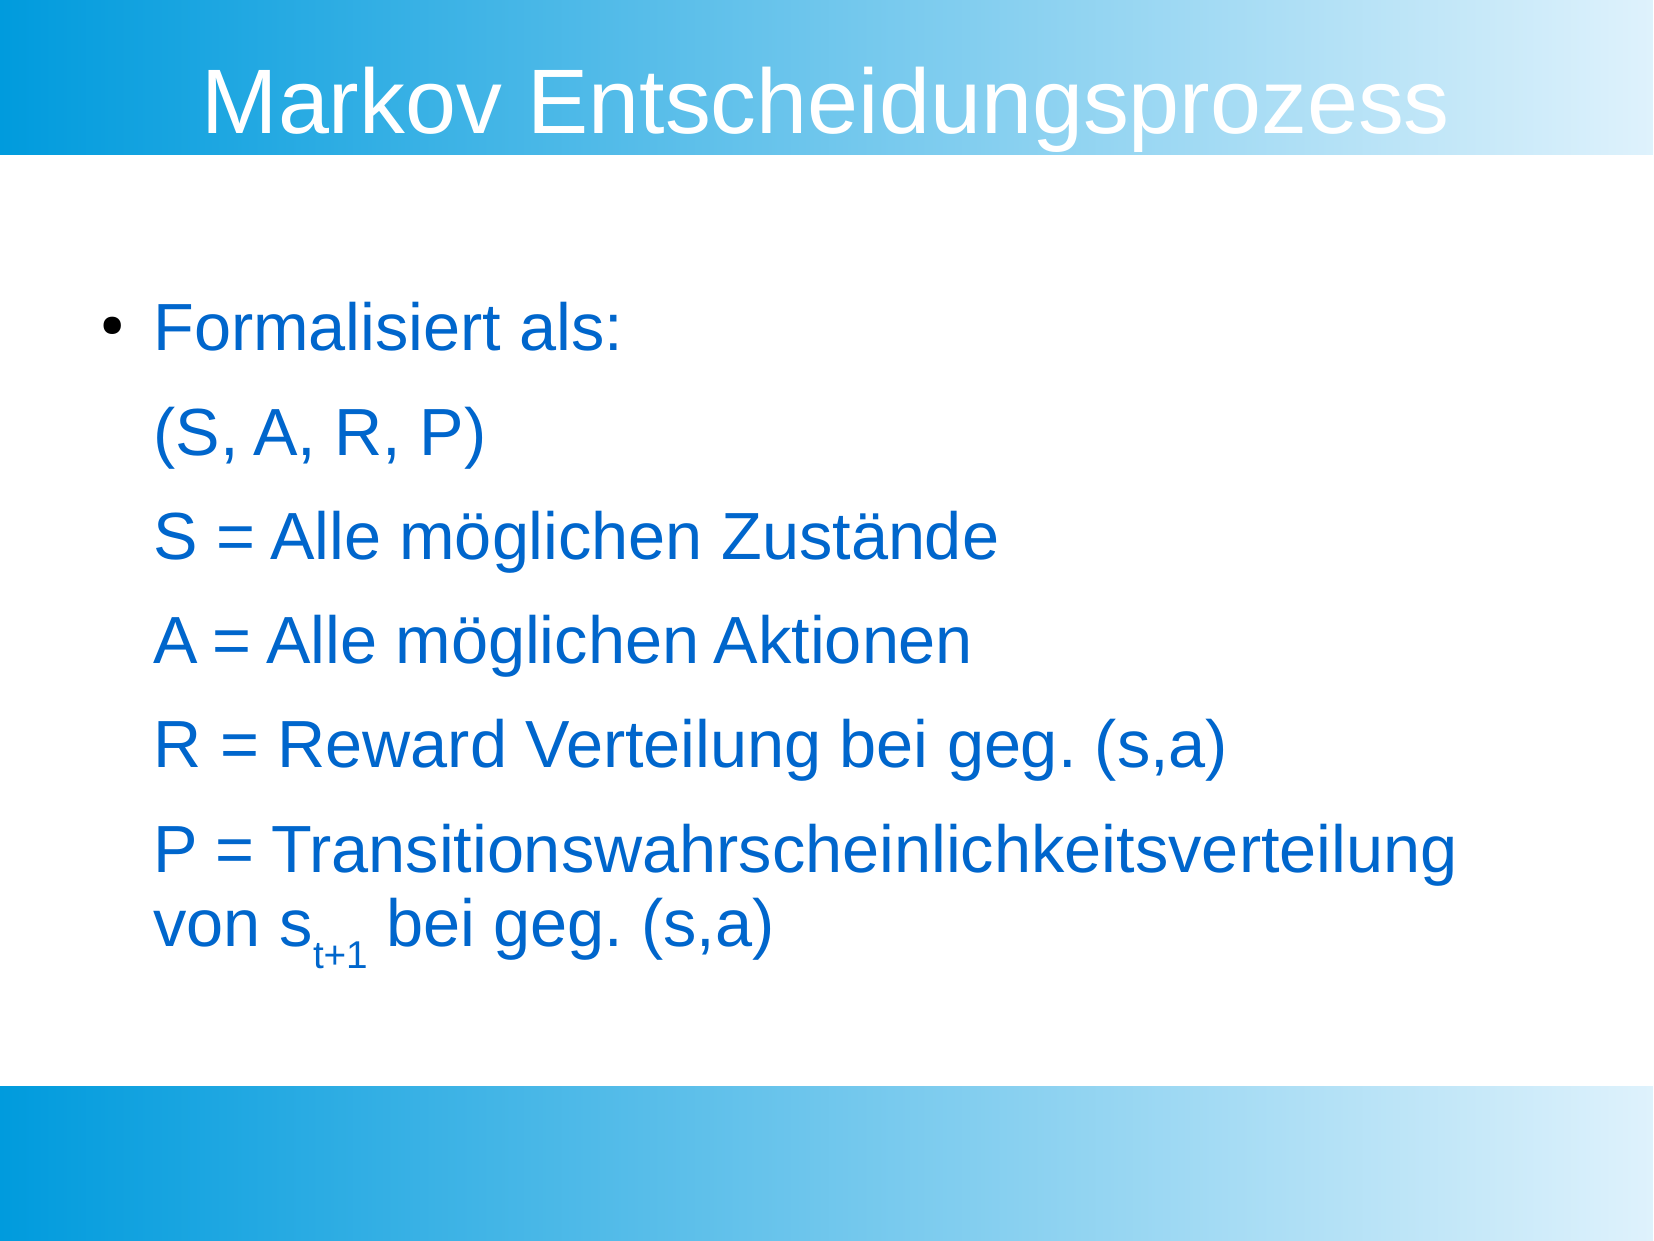

# Markov Entscheidungsprozess
Formalisiert als:
(S, A, R, P)
S = Alle möglichen Zustände
A = Alle möglichen Aktionen
R = Reward Verteilung bei geg. (s,a)
P = Transitionswahrscheinlichkeitsverteilung von st+1 bei geg. (s,a)